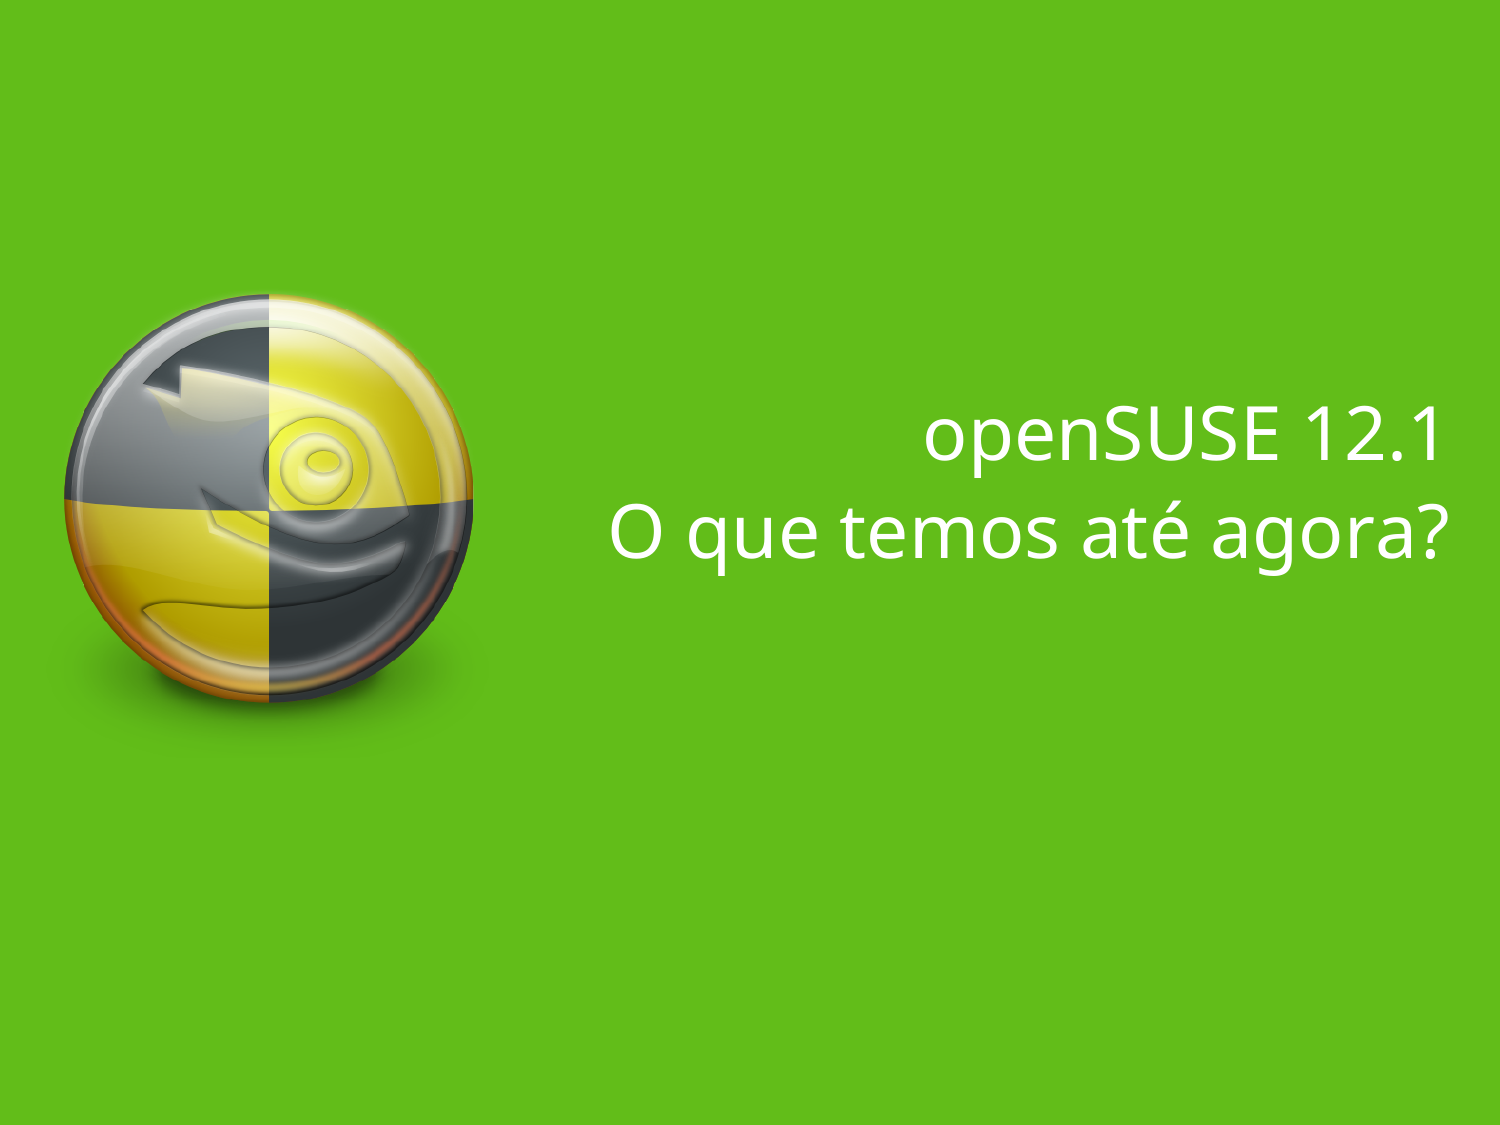

# openSUSE 12.1 O que temos até agora?